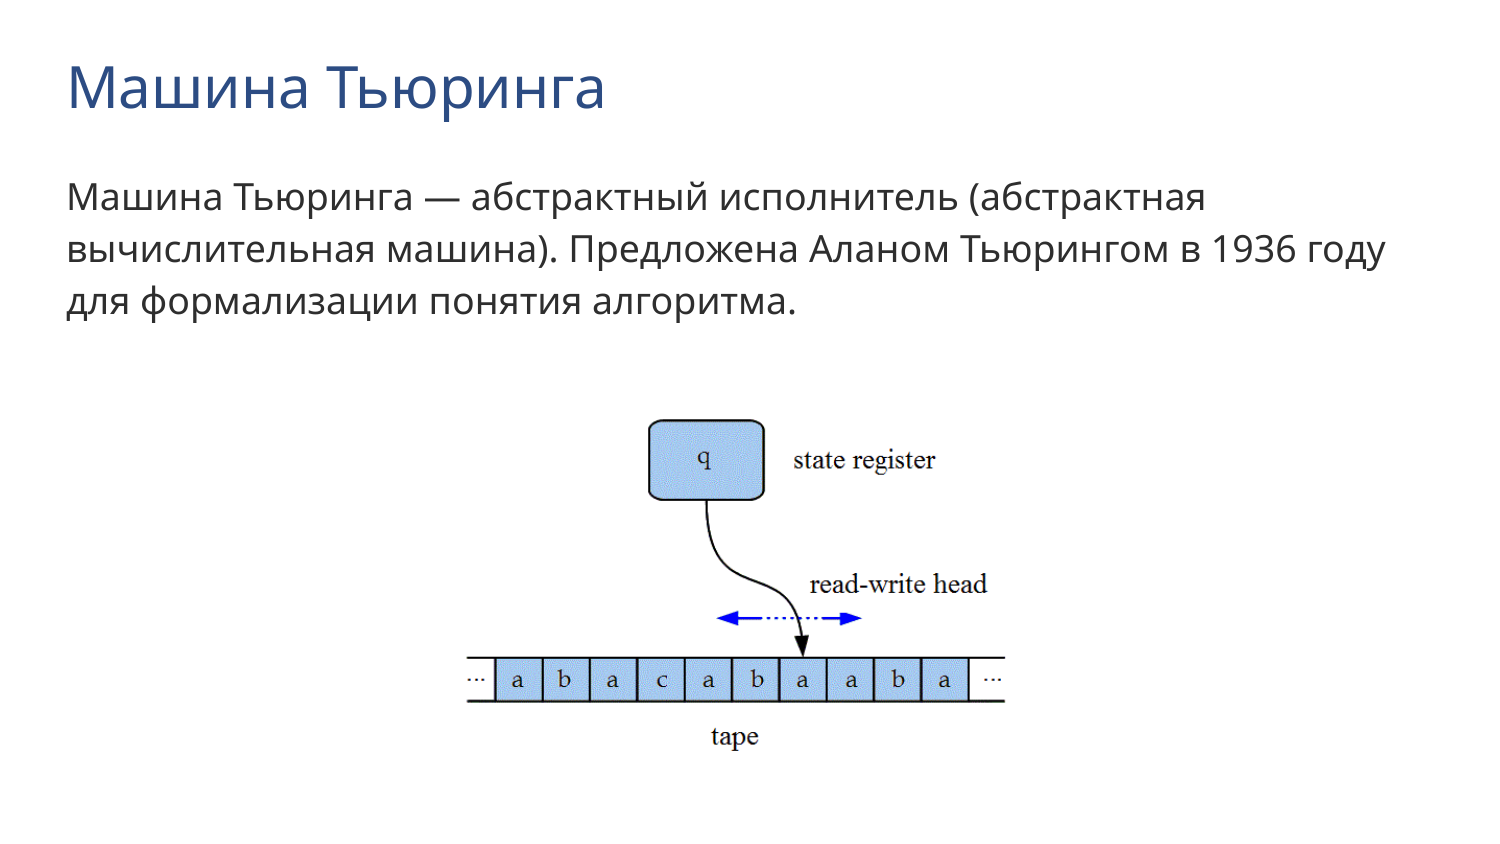

# Машина Тьюринга
Машина Тьюринга — абстрактный исполнитель (абстрактная вычислительная машина). Предложена Аланом Тьюрингом в 1936 году для формализации понятия алгоритма.